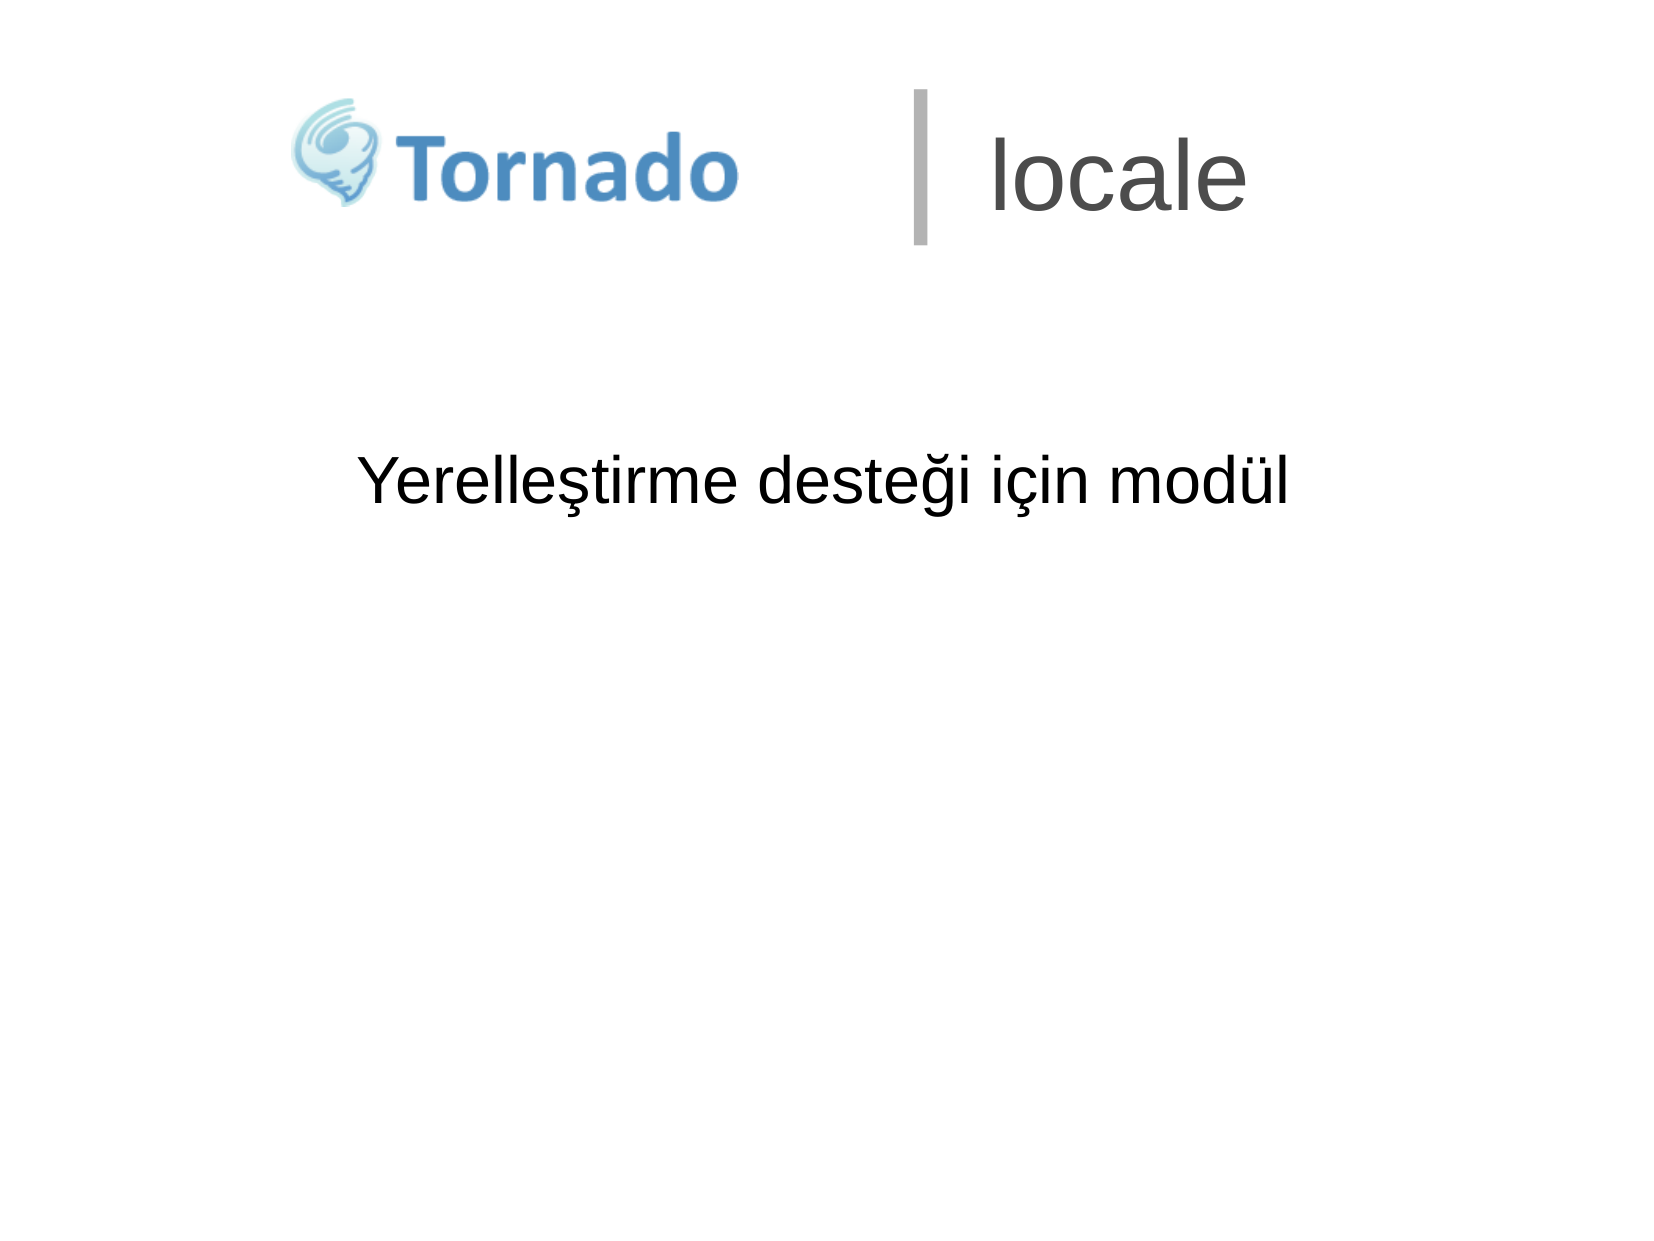

#
| locale
Yerelleştirme desteği için modül